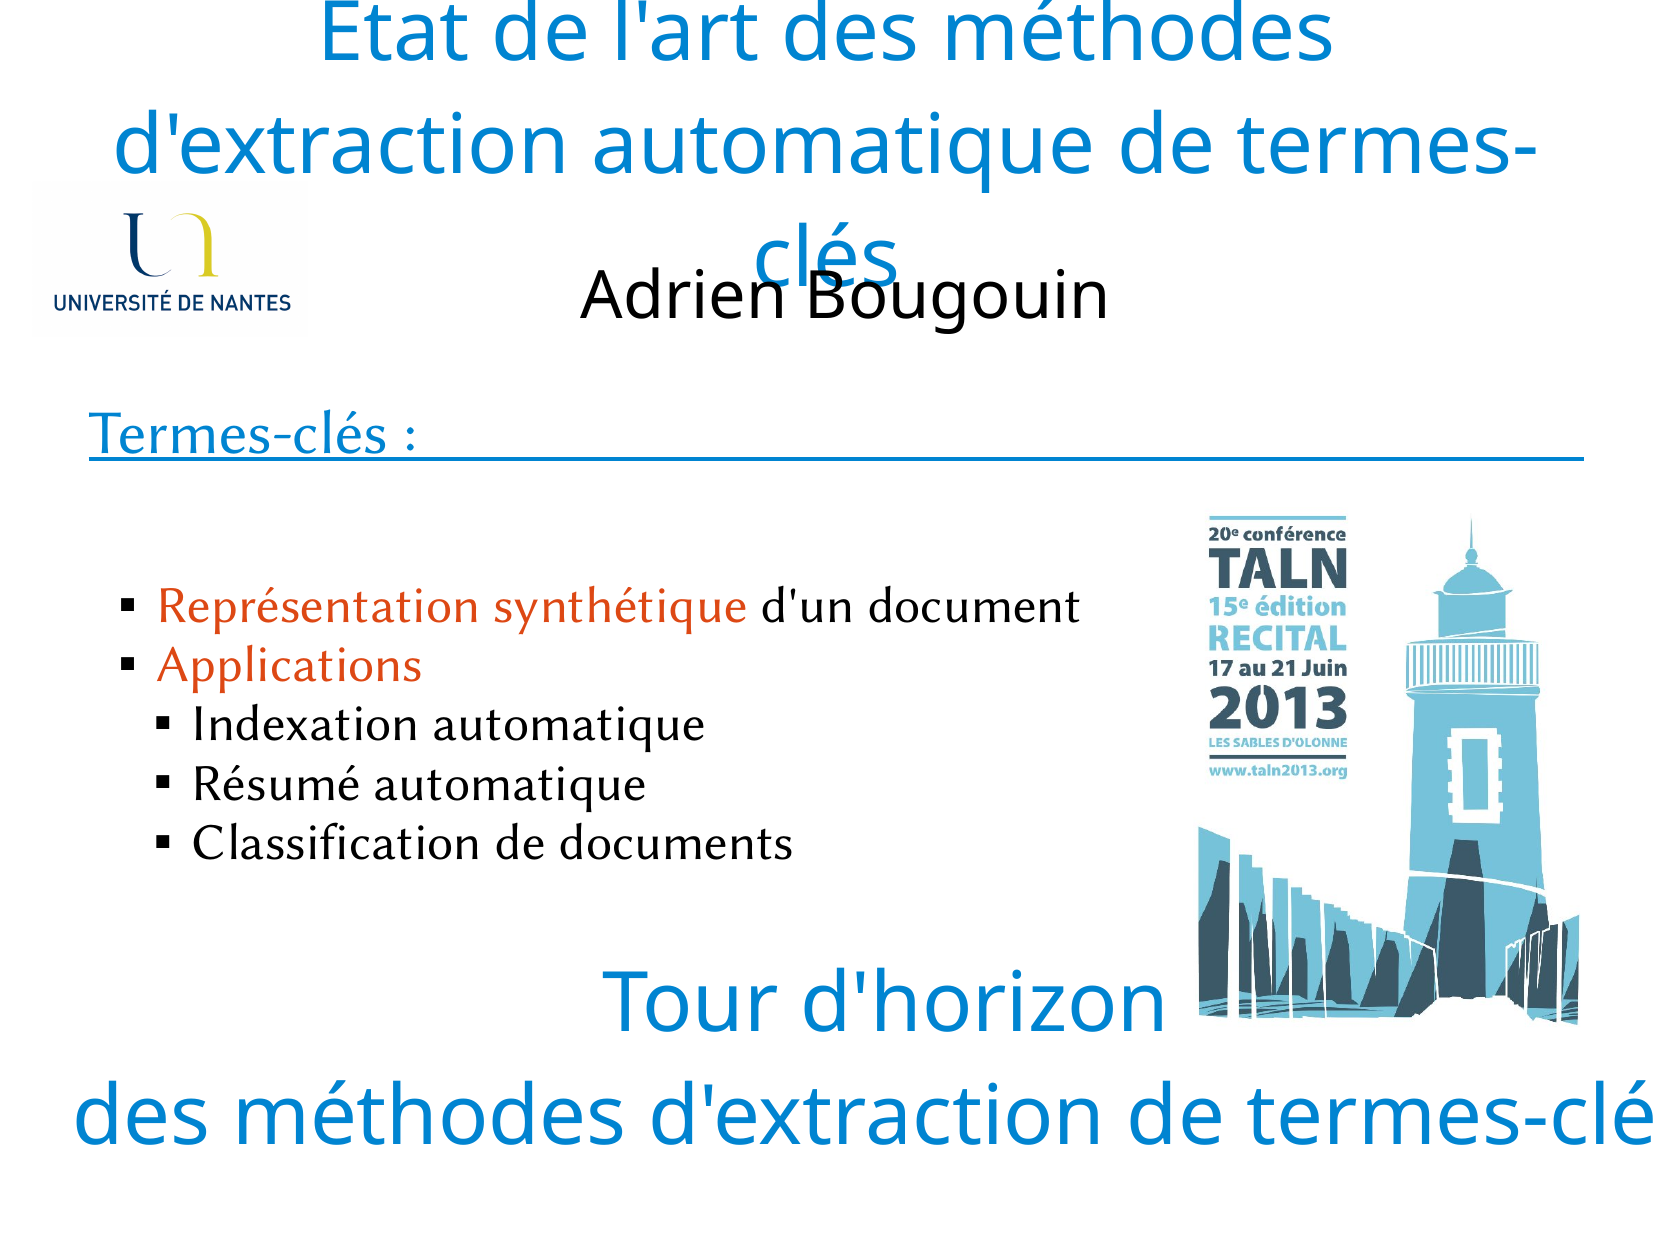

# État de l'art des méthodes d'extraction automatique de termes-clés
Adrien Bougouin
	Termes-clés :
Représentation synthétique d'un document
Applications
Indexation automatique
Résumé automatique
Classification de documents
Tour d'horizon
des méthodes d'extraction de termes-clés